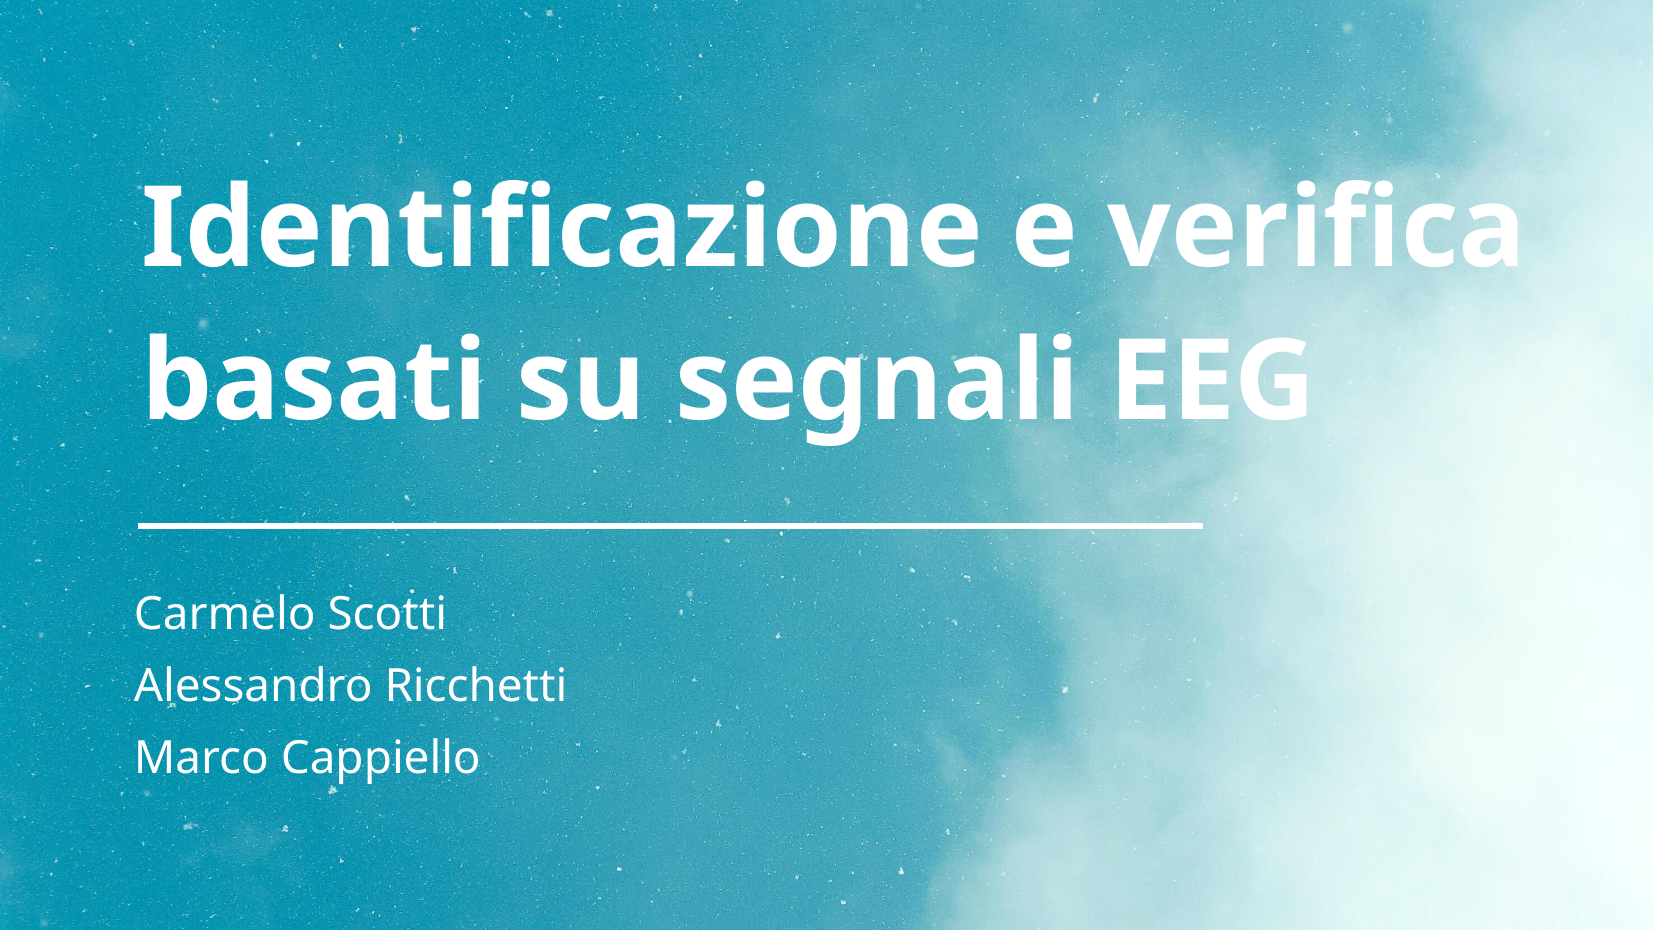

# Identificazione e verifica basati su segnali EEG
Carmelo Scotti
Alessandro Ricchetti
Marco Cappiello